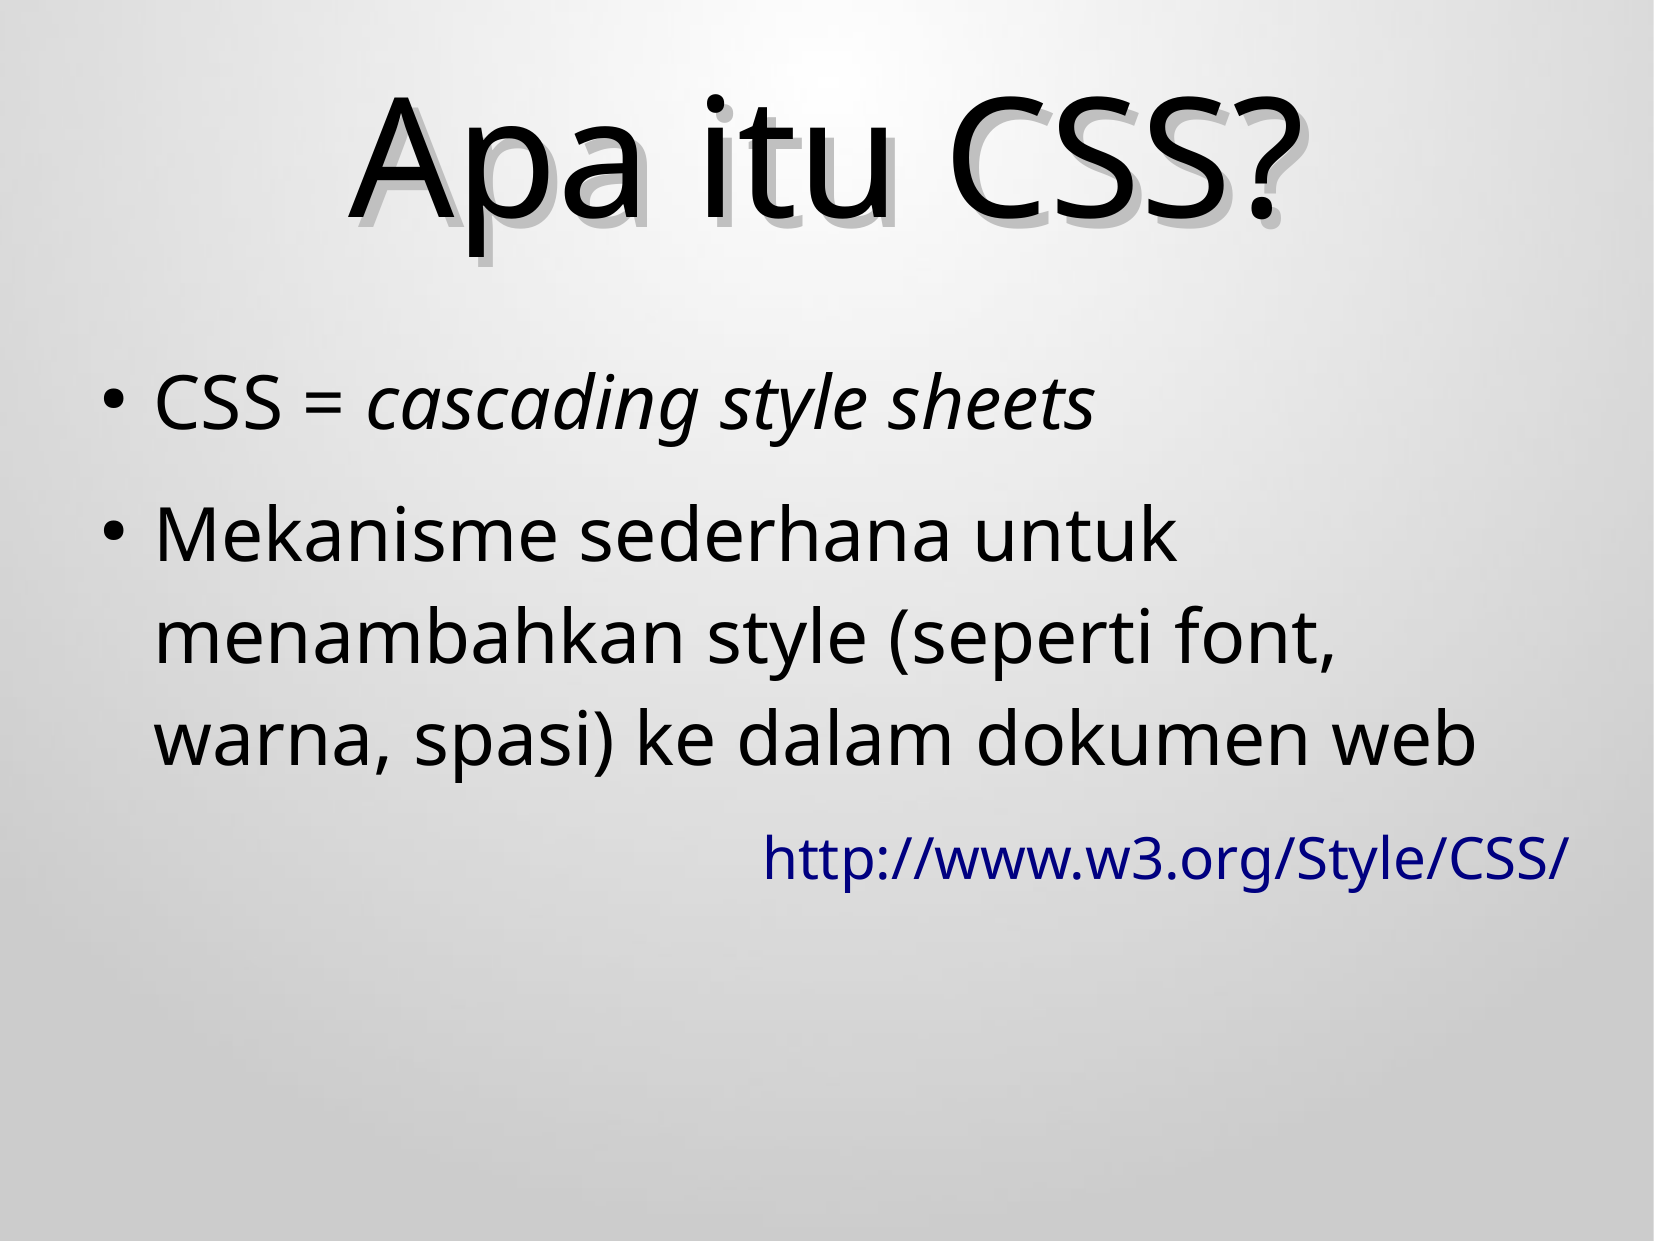

# Apa itu CSS?
CSS = cascading style sheets
Mekanisme sederhana untuk menambahkan style (seperti font, warna, spasi) ke dalam dokumen web
http://www.w3.org/Style/CSS/